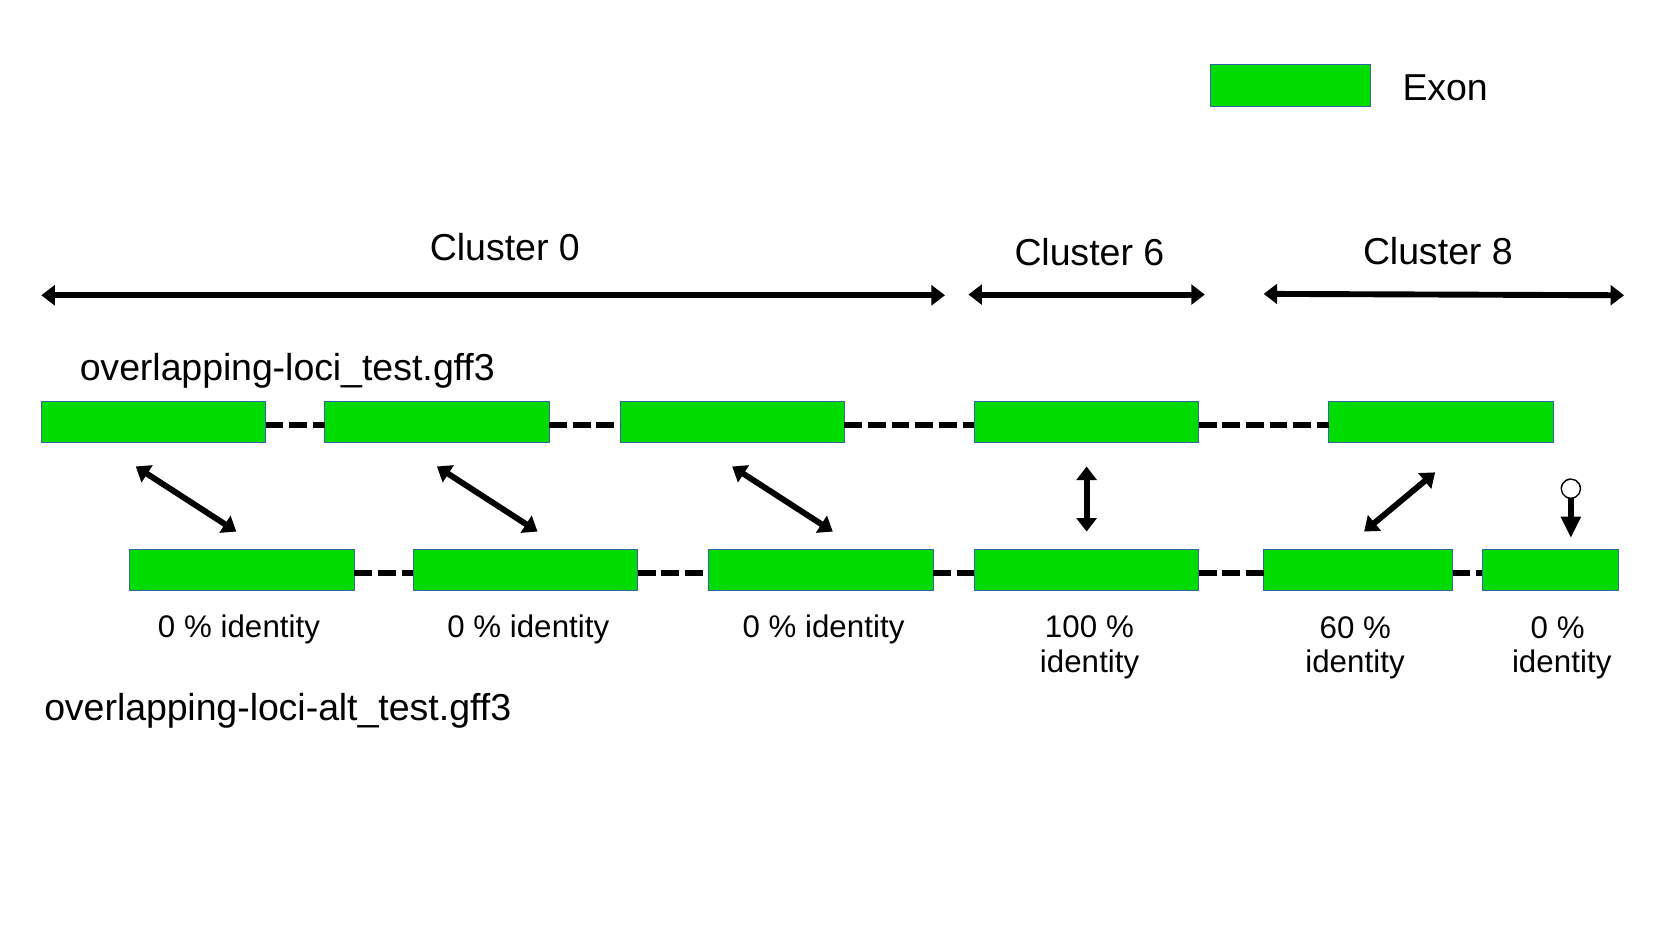

Exon
Cluster 0
Cluster 8
Cluster 6
overlapping-loci_test.gff3
0 % identity
0 % identity
0 % identity
100 % identity
60 % identity
0 %
identity
overlapping-loci-alt_test.gff3